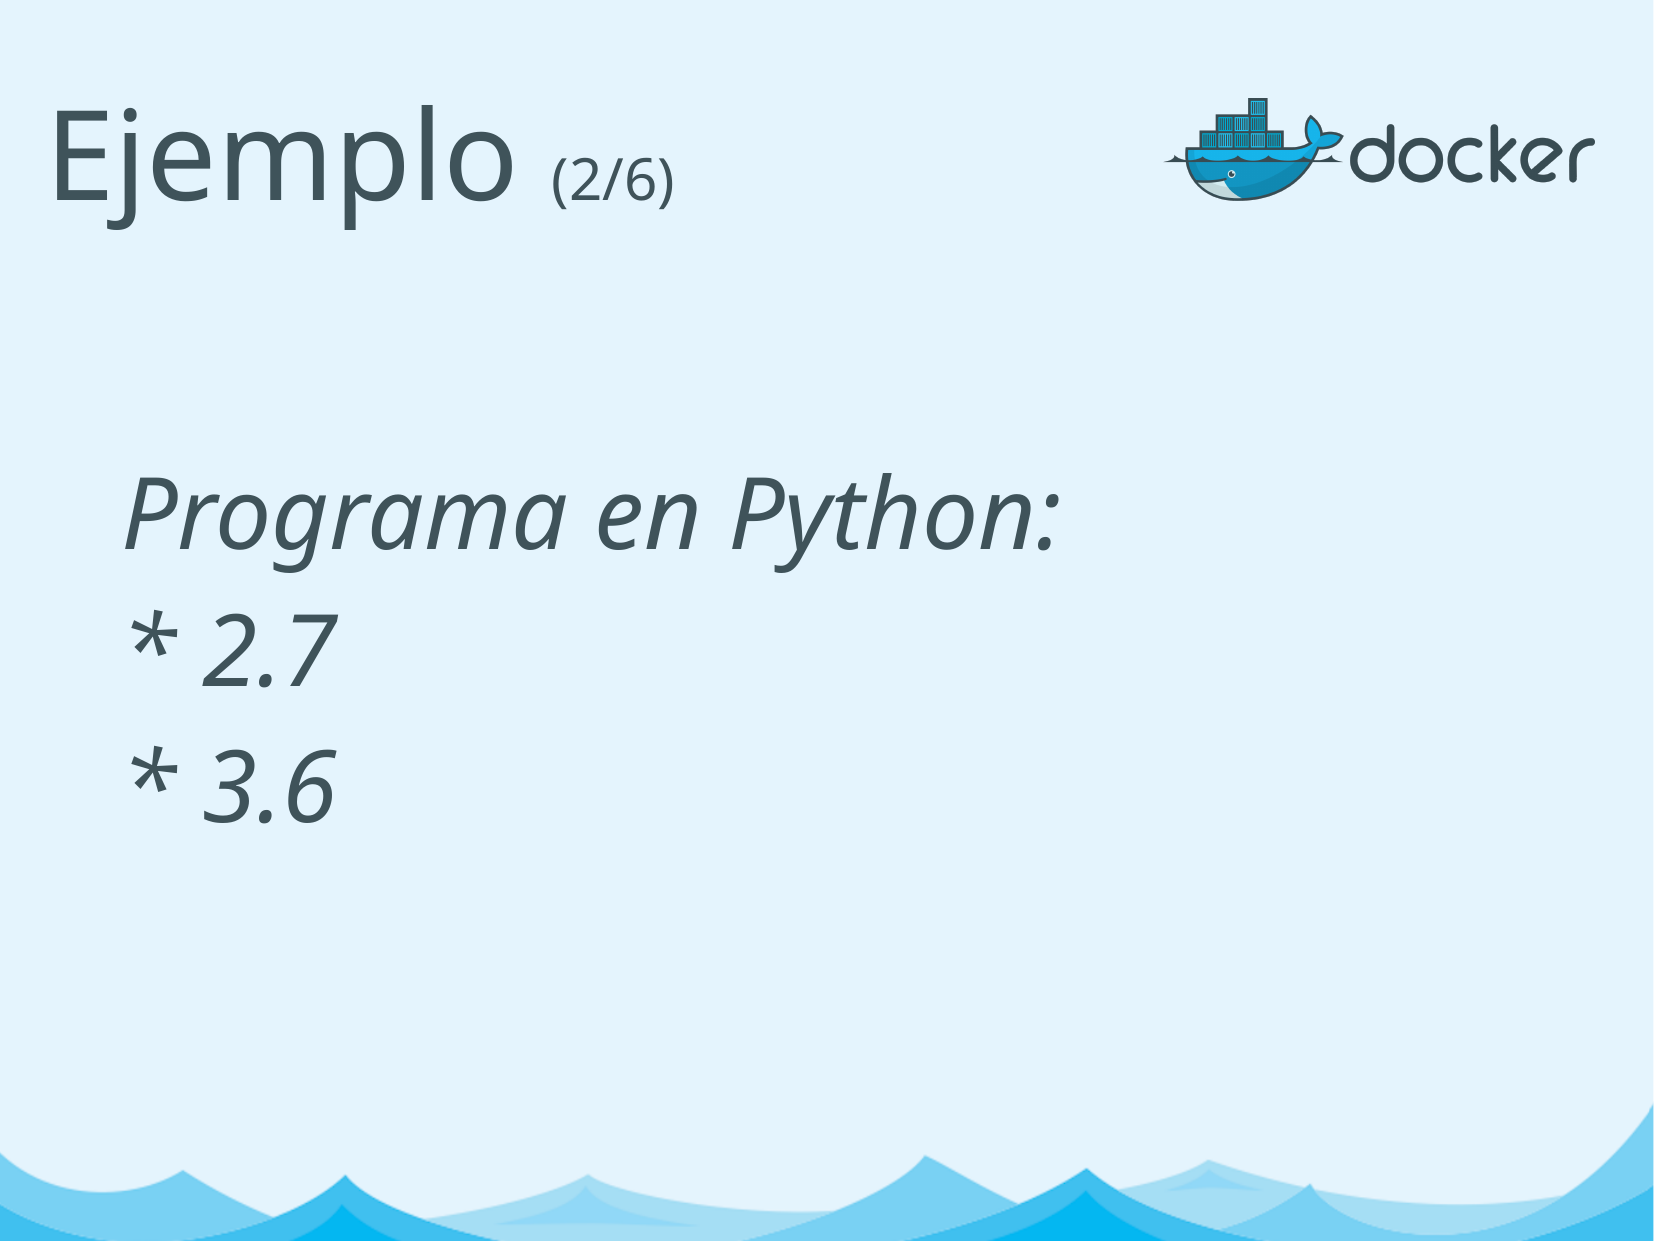

Ejemplo (2/6)
Programa en Python:
* 2.7
* 3.6